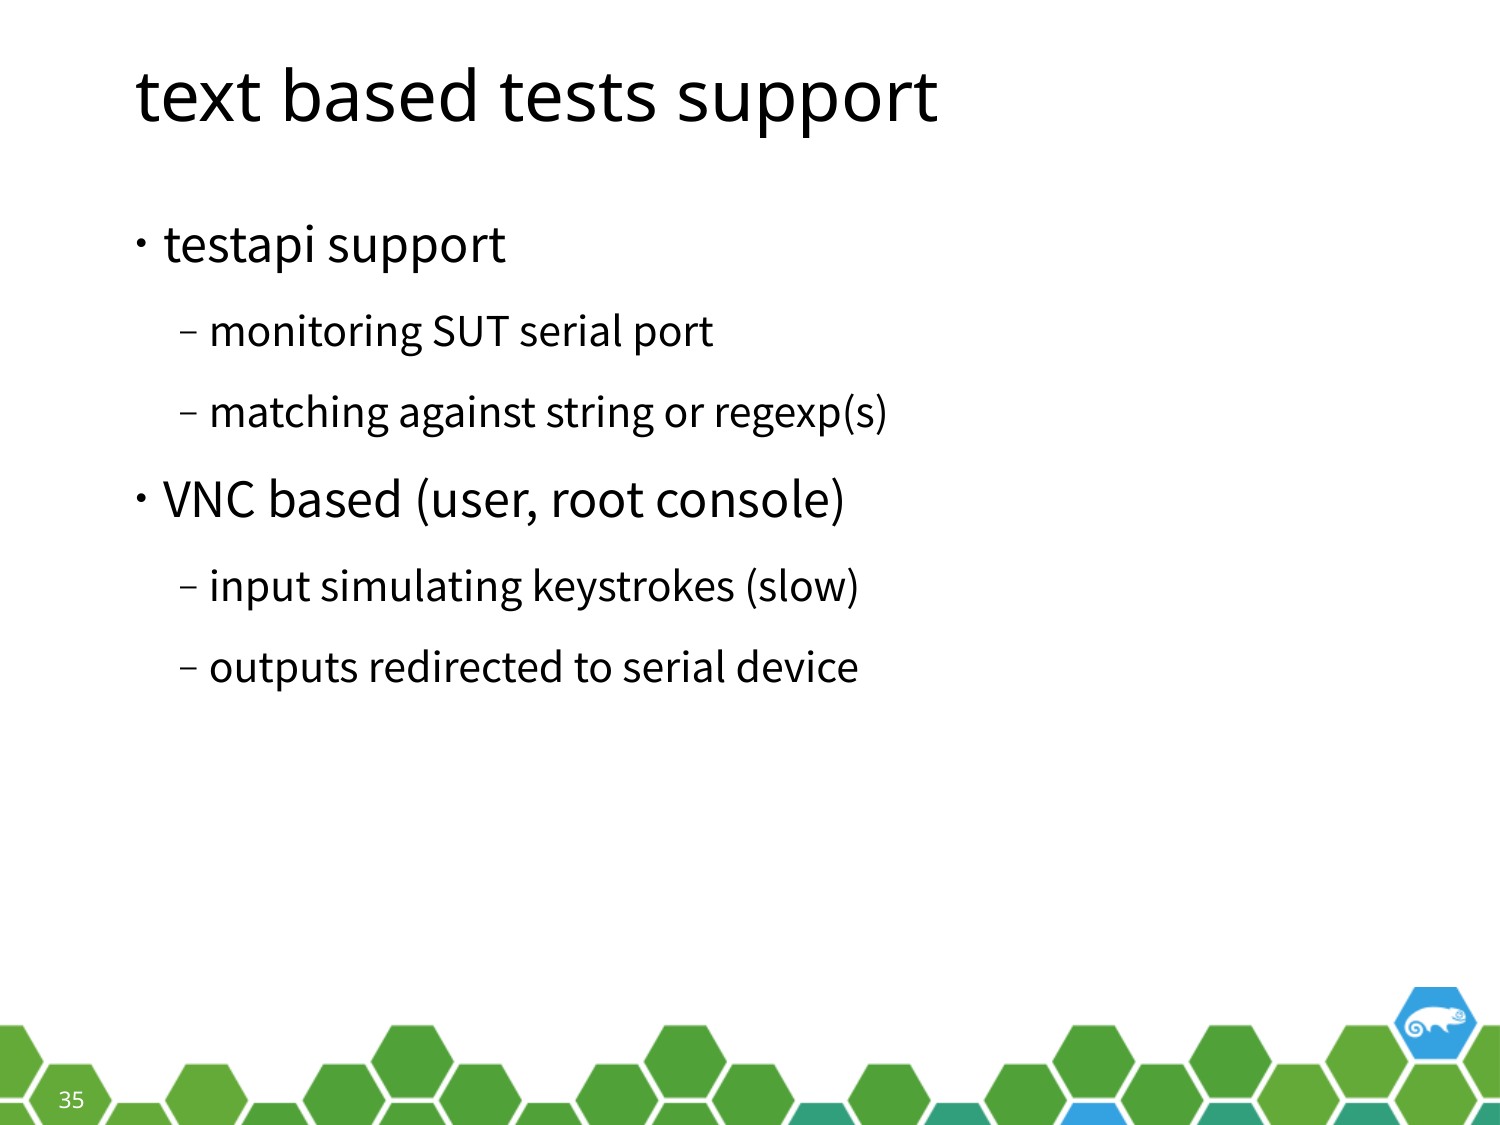

# text based tests support
testapi support
monitoring SUT serial port
matching against string or regexp(s)
VNC based (user, root console)
input simulating keystrokes (slow)
outputs redirected to serial device